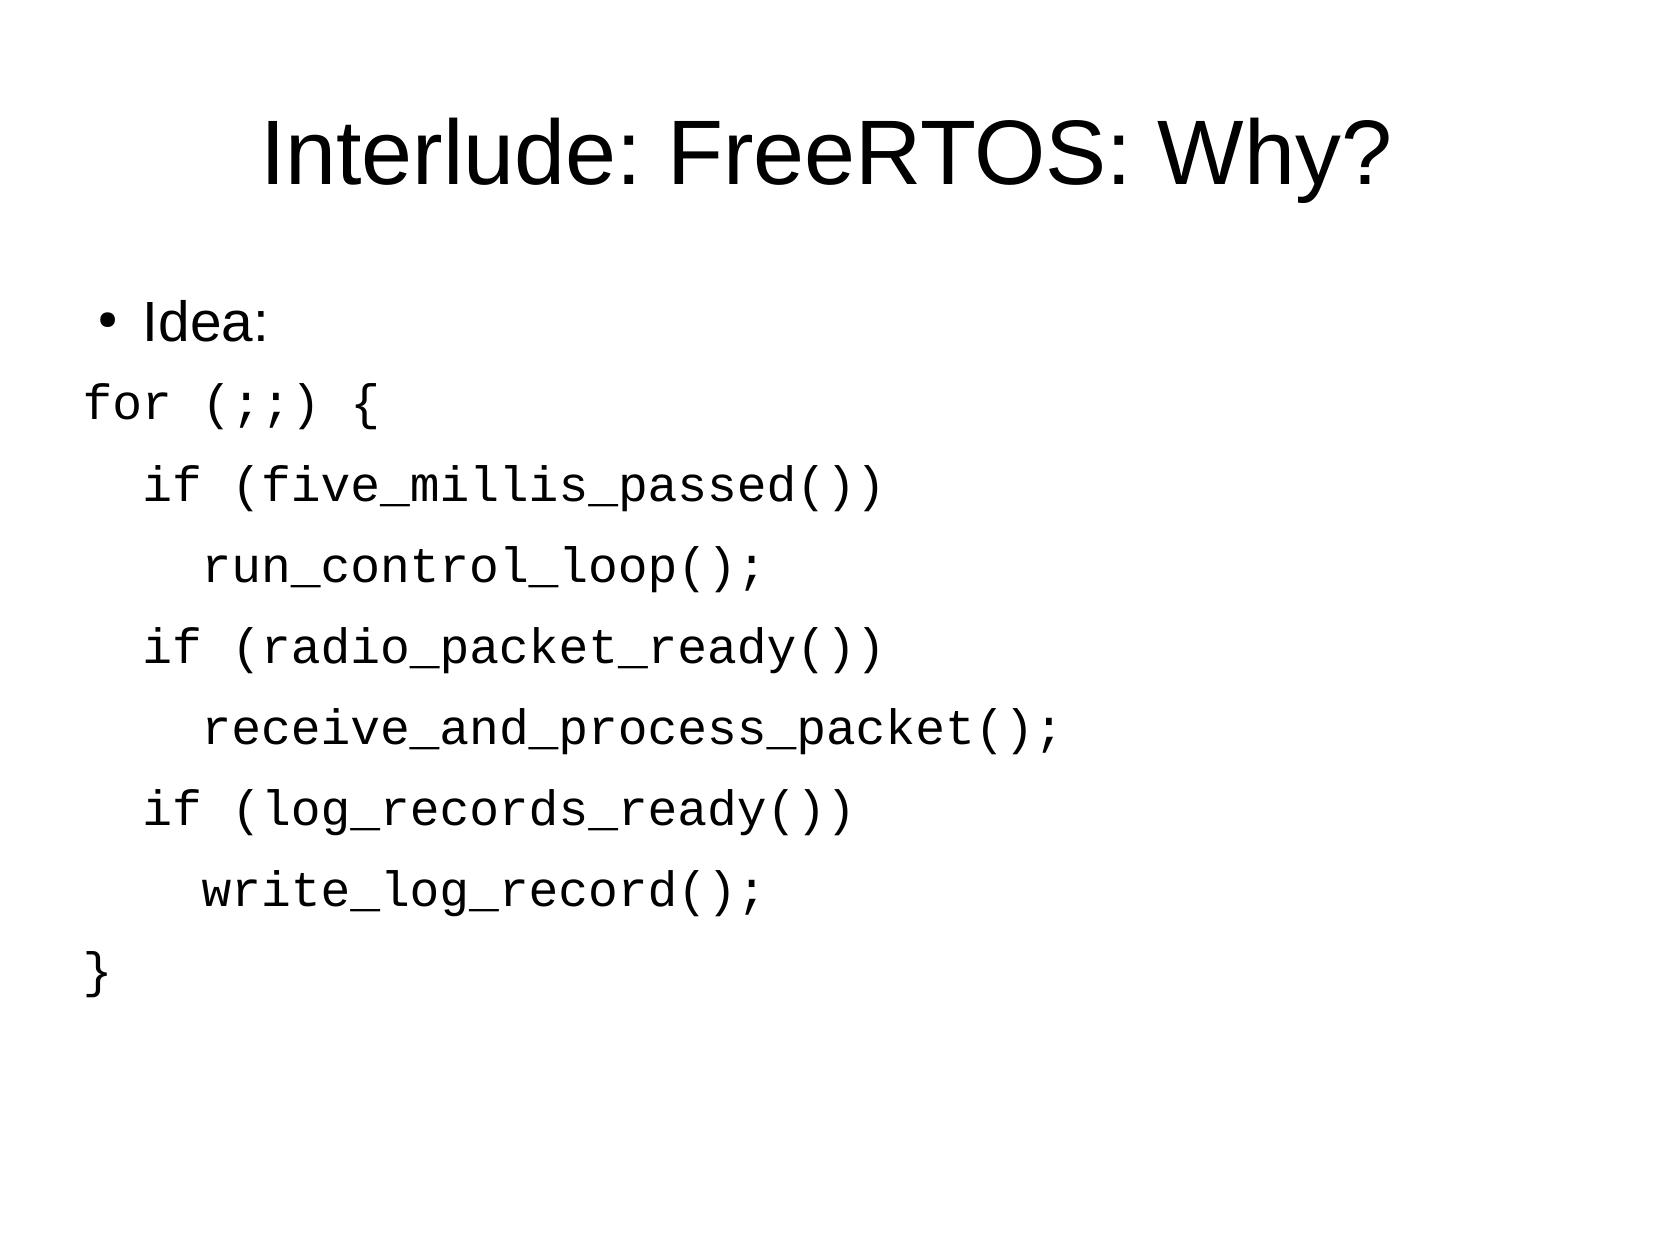

# Interlude: FreeRTOS: Why?
Idea:
for (;;) {
 if (five_millis_passed())
 run_control_loop();
 if (radio_packet_ready())
 receive_and_process_packet();
 if (log_records_ready())
 write_log_record();
}